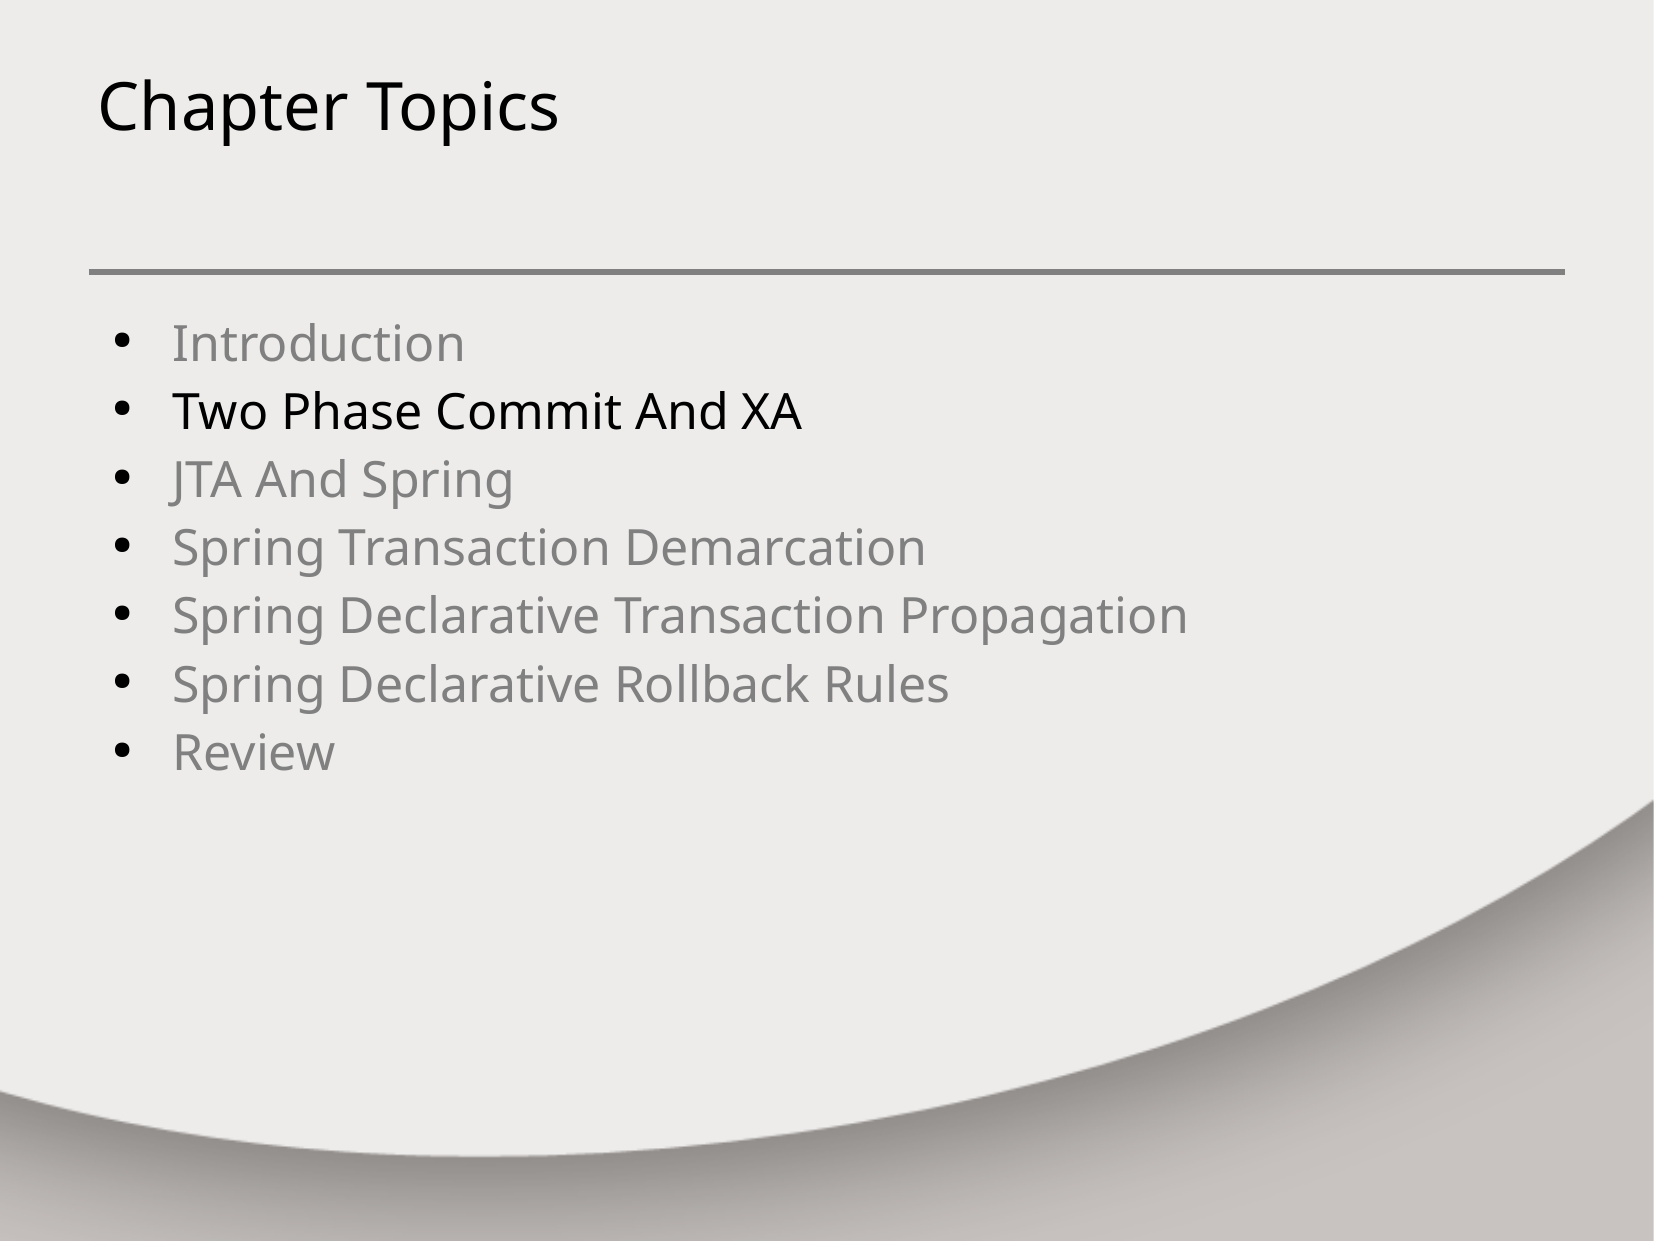

# Chapter Topics
Introduction
Two Phase Commit And XA
JTA And Spring
Spring Transaction Demarcation
Spring Declarative Transaction Propagation
Spring Declarative Rollback Rules
Review